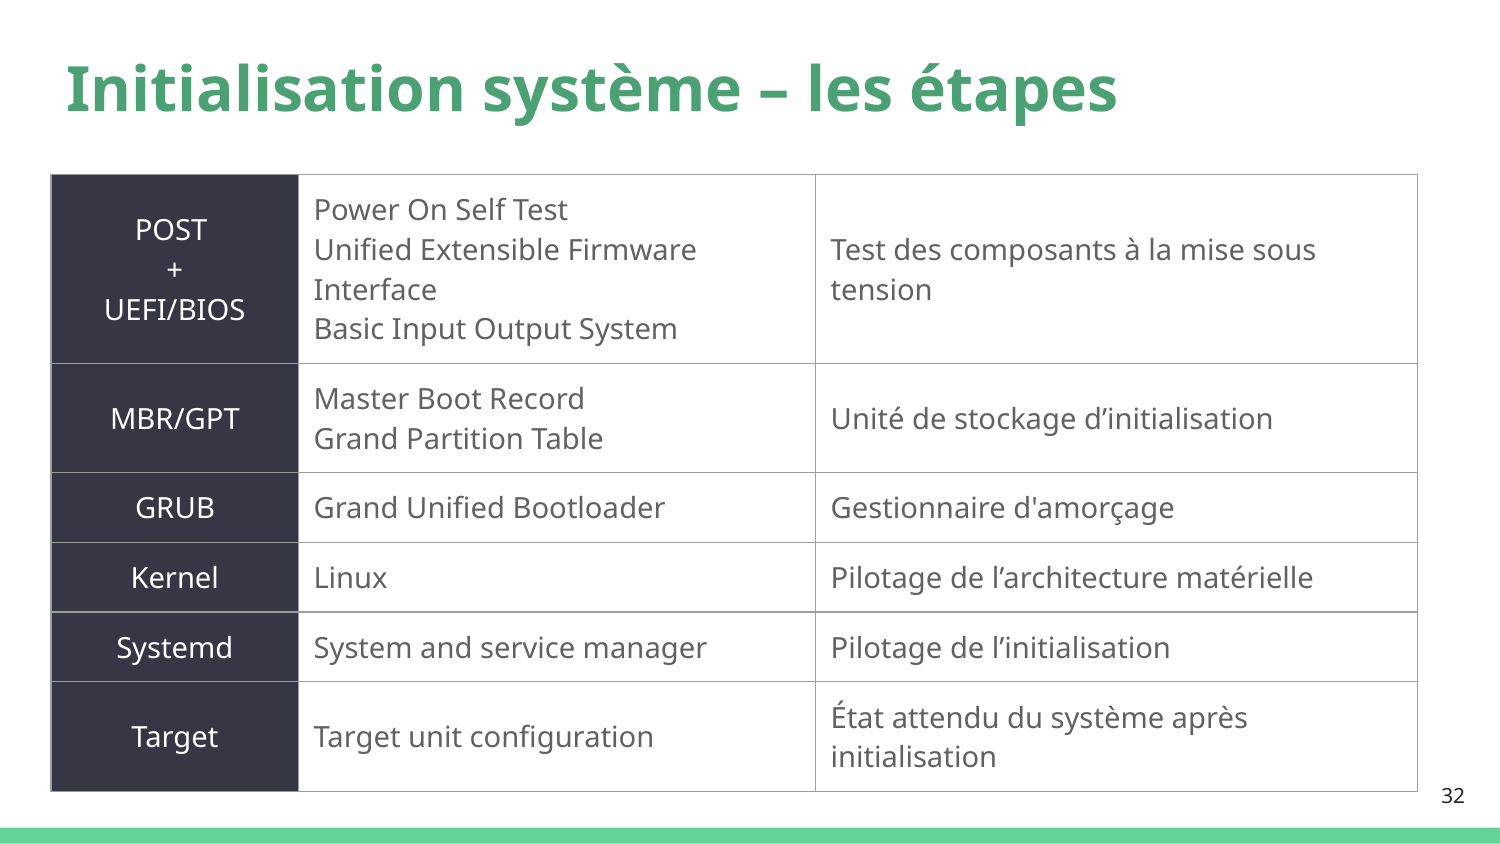

# Initialisation système – les étapes
| POST + UEFI/BIOS | Power On Self Test Unified Extensible Firmware Interface Basic Input Output System | Test des composants à la mise sous tension |
| --- | --- | --- |
| MBR/GPT | Master Boot Record Grand Partition Table | Unité de stockage d’initialisation |
| GRUB | Grand Unified Bootloader | Gestionnaire d'amorçage |
| Kernel | Linux | Pilotage de l’architecture matérielle |
| Systemd | System and service manager | Pilotage de l’initialisation |
| Target | Target unit configuration | État attendu du système après initialisation |